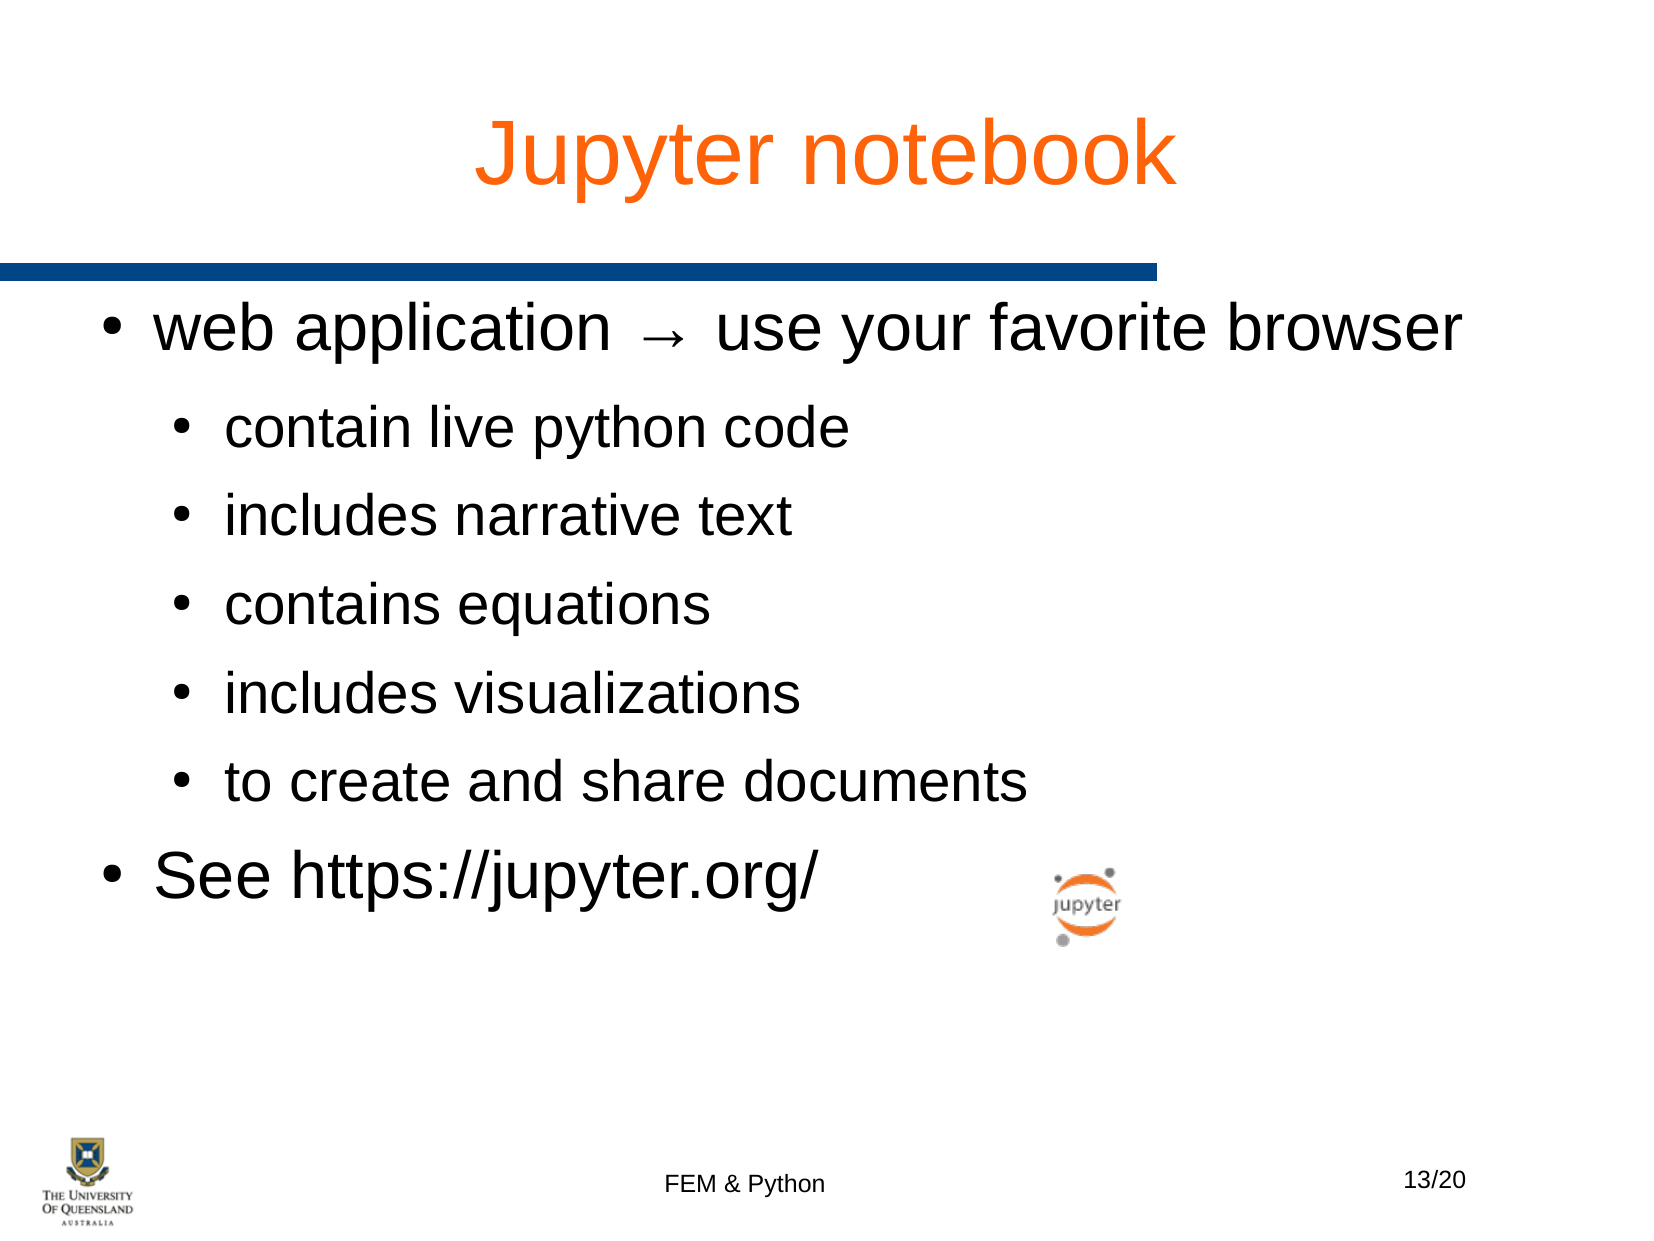

# Jupyter notebook
web application → use your favorite browser
contain live python code
includes narrative text
contains equations
includes visualizations
to create and share documents
See https://jupyter.org/